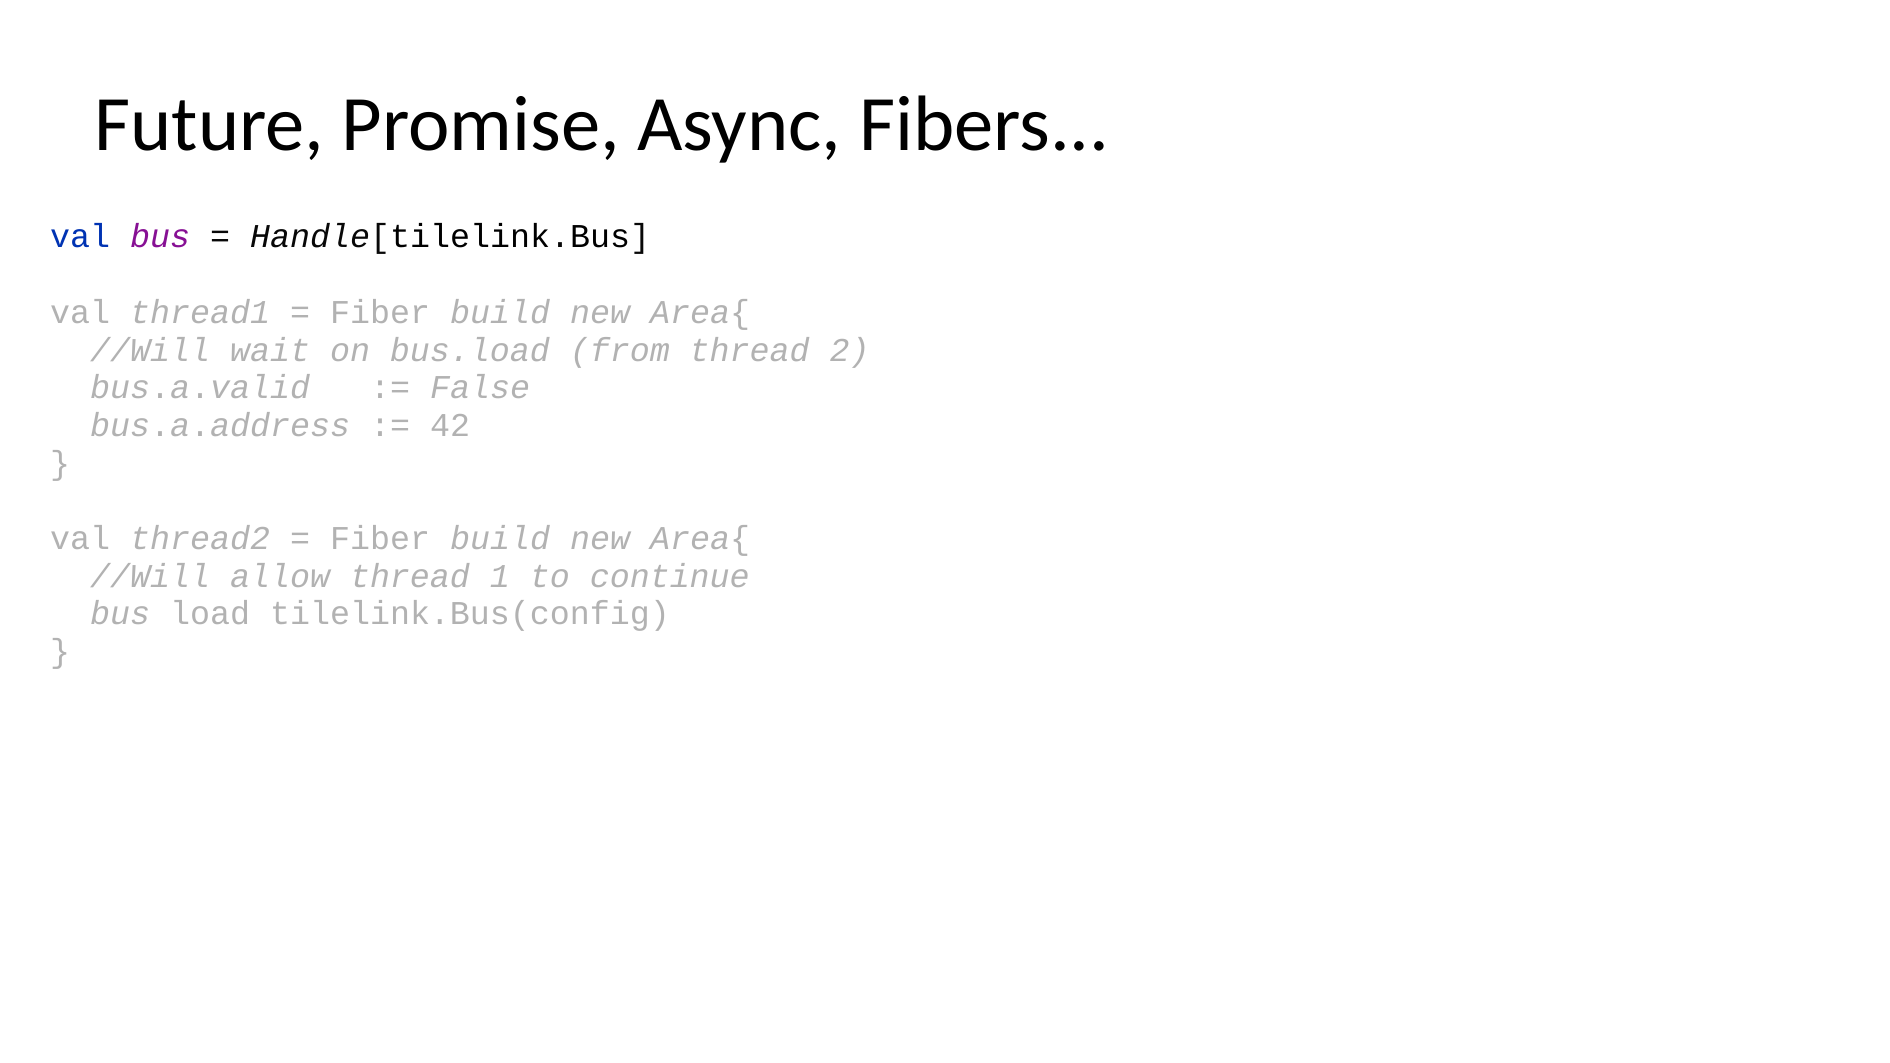

# Future, Promise, Async, Fibers...
val bus = Handle[tilelink.Bus]
val thread1 = Fiber build new Area{
 //Will wait on bus.load (from thread 2)
 bus.a.valid := False
 bus.a.address := 42
}
val thread2 = Fiber build new Area{
 //Will allow thread 1 to continue
 bus load tilelink.Bus(config)
}